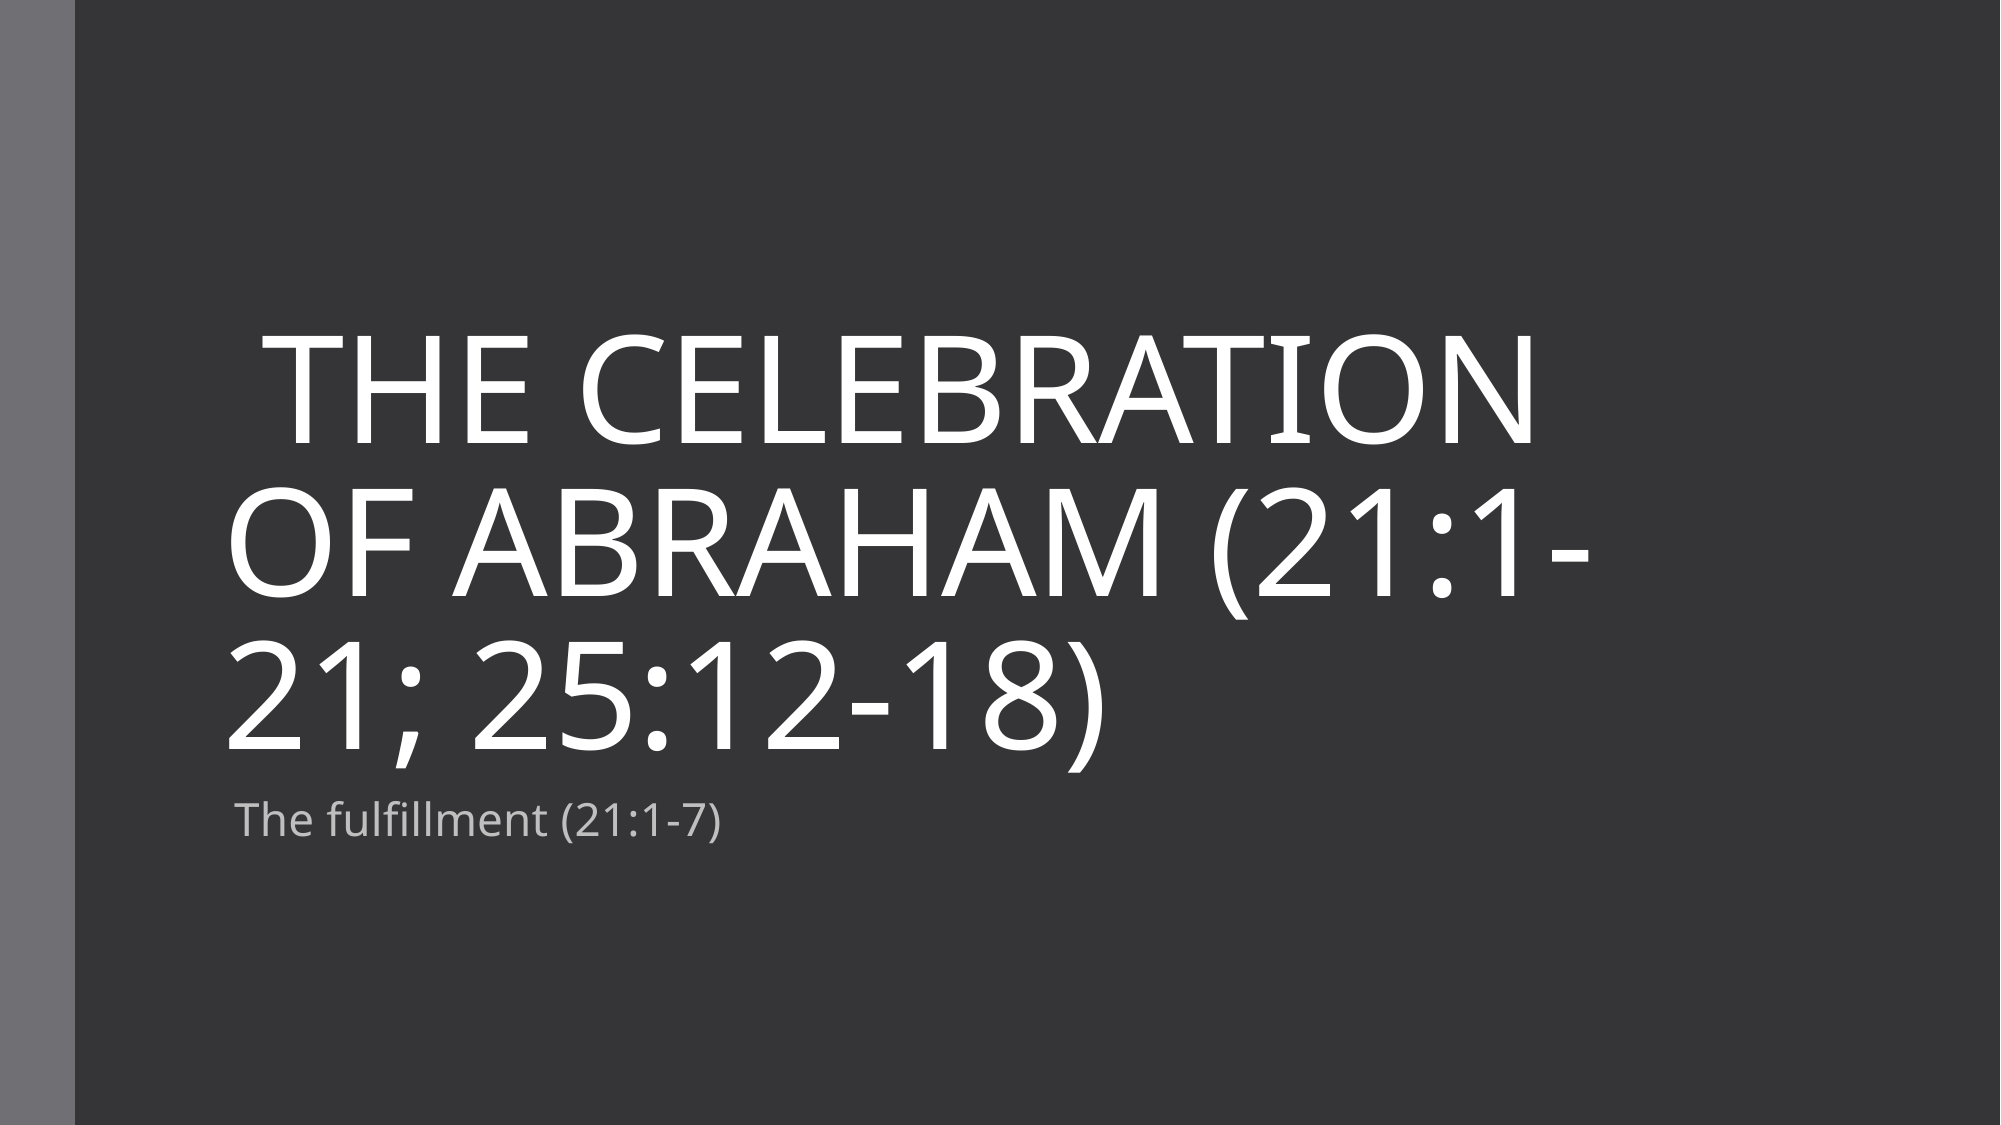

# THE CELEBRATION OF ABRAHAM (21:1-21; 25:12-18)
 The fulfillment (21:1-7)